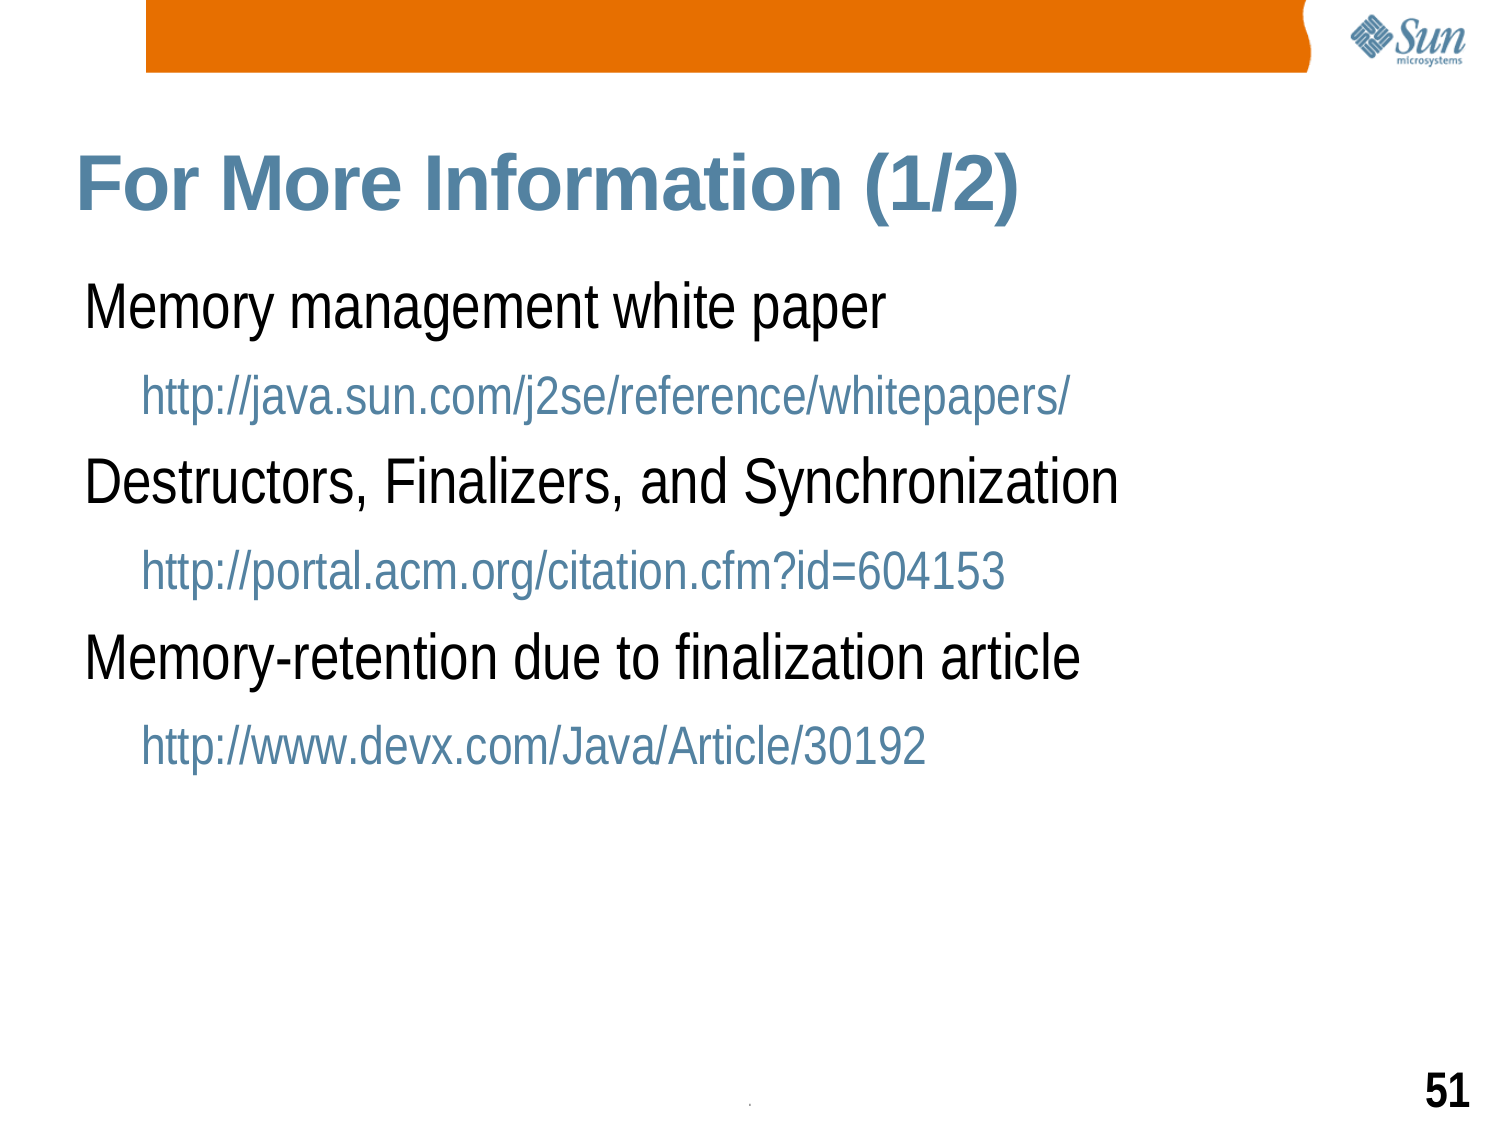

# For More Information (1/2)
Memory management white paper
http://java.sun.com/j2se/reference/whitepapers/
Destructors, Finalizers, and Synchronization
http://portal.acm.org/citation.cfm?id=604153
Memory-retention due to finalization article
http://www.devx.com/Java/Article/30192